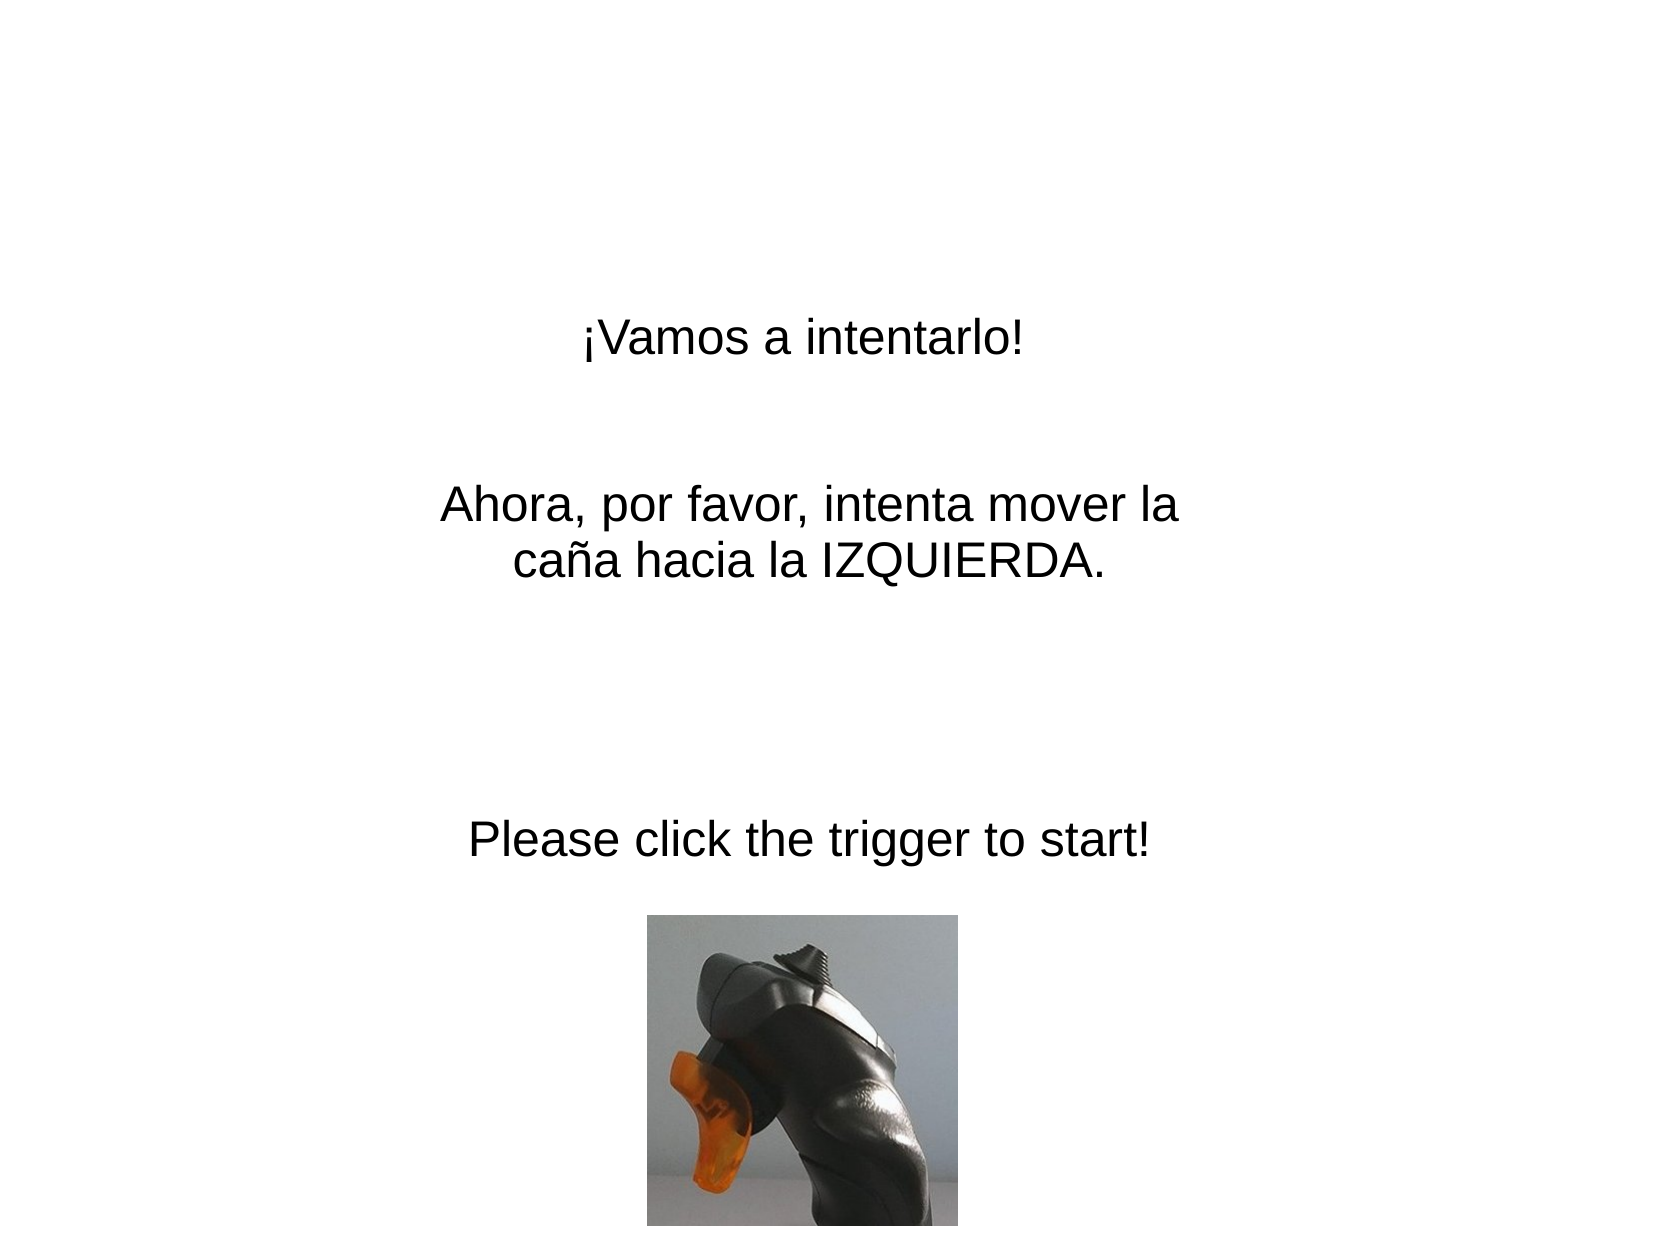

¡Vamos a intentarlo!
Ahora, por favor, intenta mover la caña hacia la IZQUIERDA.
Please click the trigger to start!